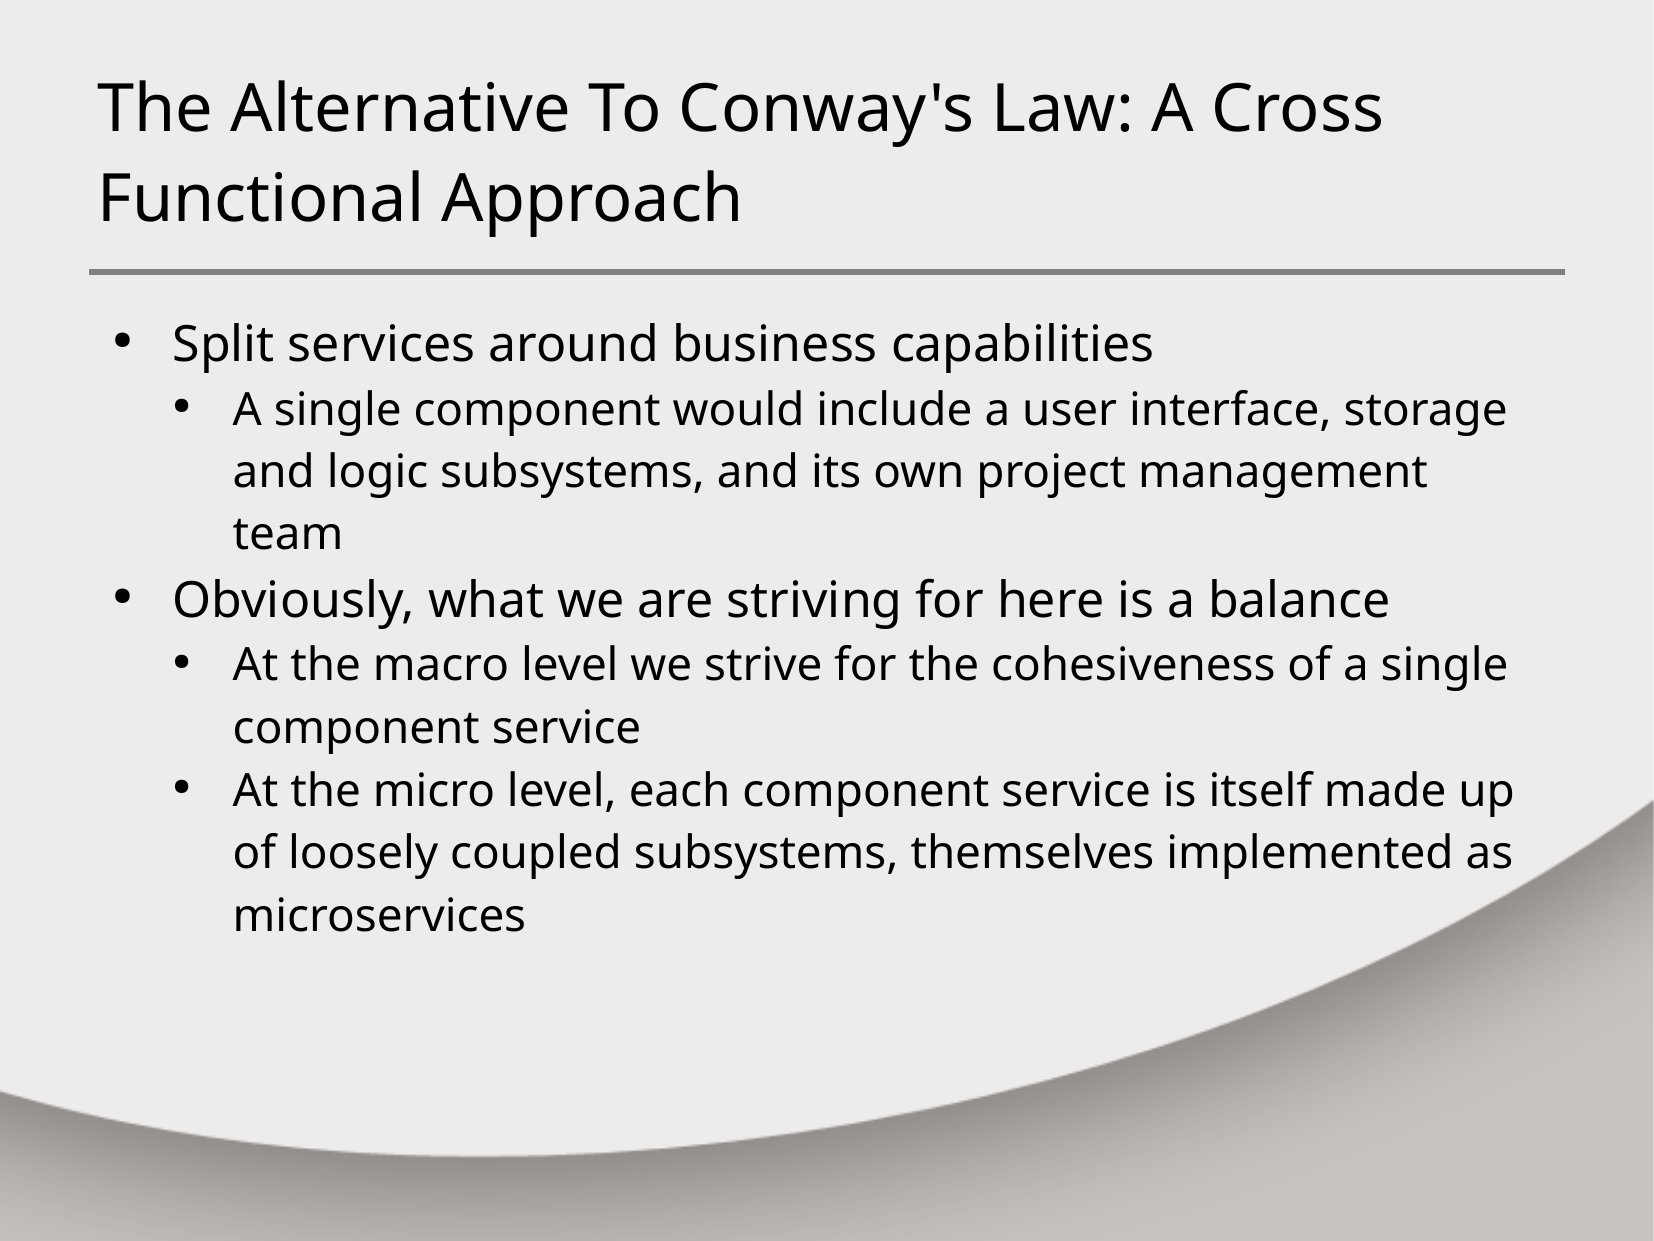

# The Alternative To Conway's Law: A Cross Functional Approach
Split services around business capabilities
A single component would include a user interface, storage and logic subsystems, and its own project management team
Obviously, what we are striving for here is a balance
At the macro level we strive for the cohesiveness of a single component service
At the micro level, each component service is itself made up of loosely coupled subsystems, themselves implemented as microservices